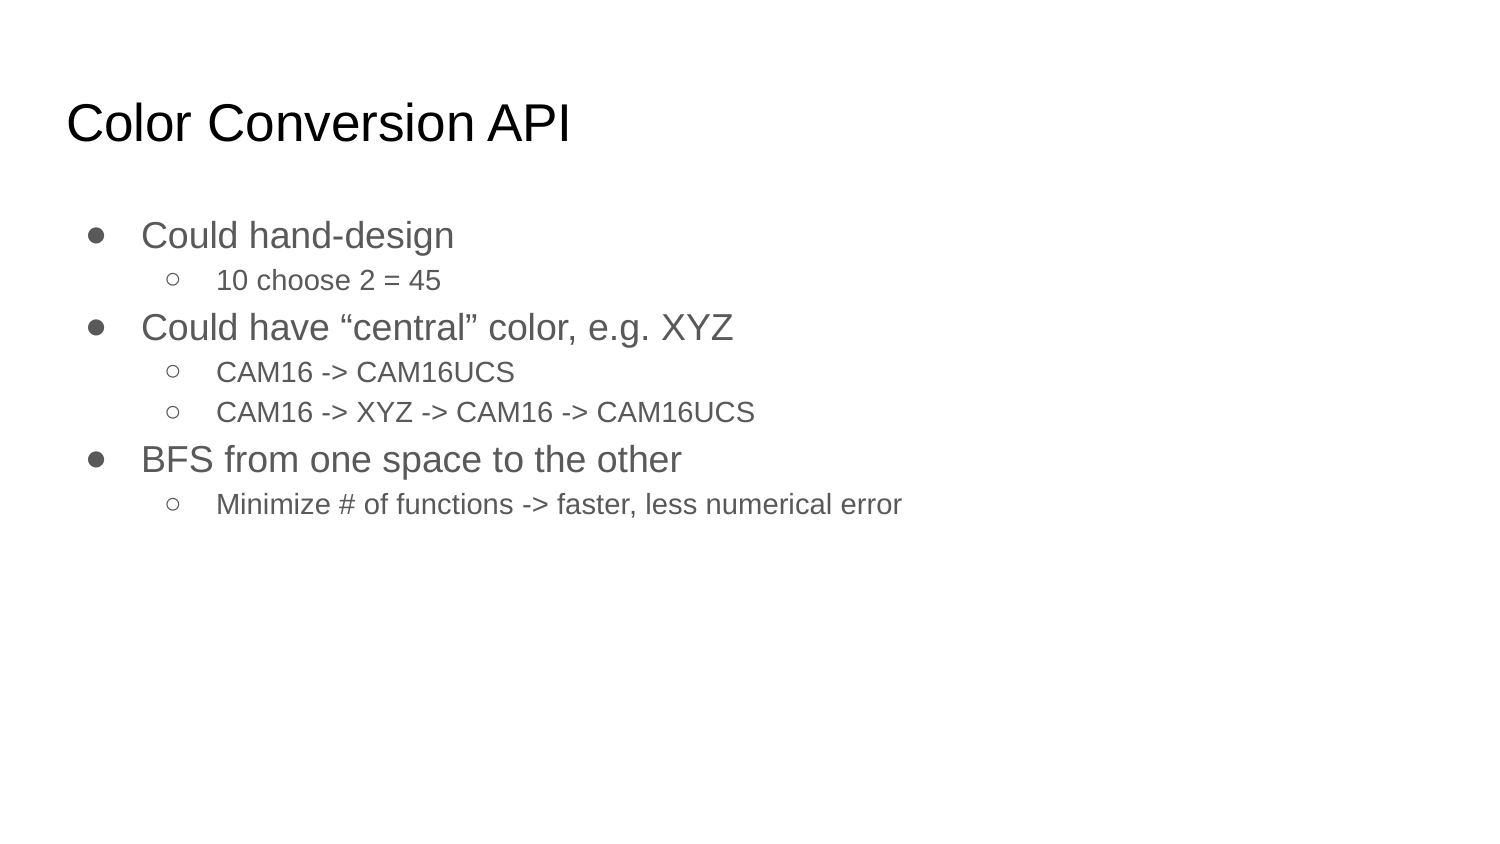

# Color Conversion API
Could hand-design
10 choose 2 = 45
Could have “central” color, e.g. XYZ
CAM16 -> CAM16UCS
CAM16 -> XYZ -> CAM16 -> CAM16UCS
BFS from one space to the other
Minimize # of functions -> faster, less numerical error